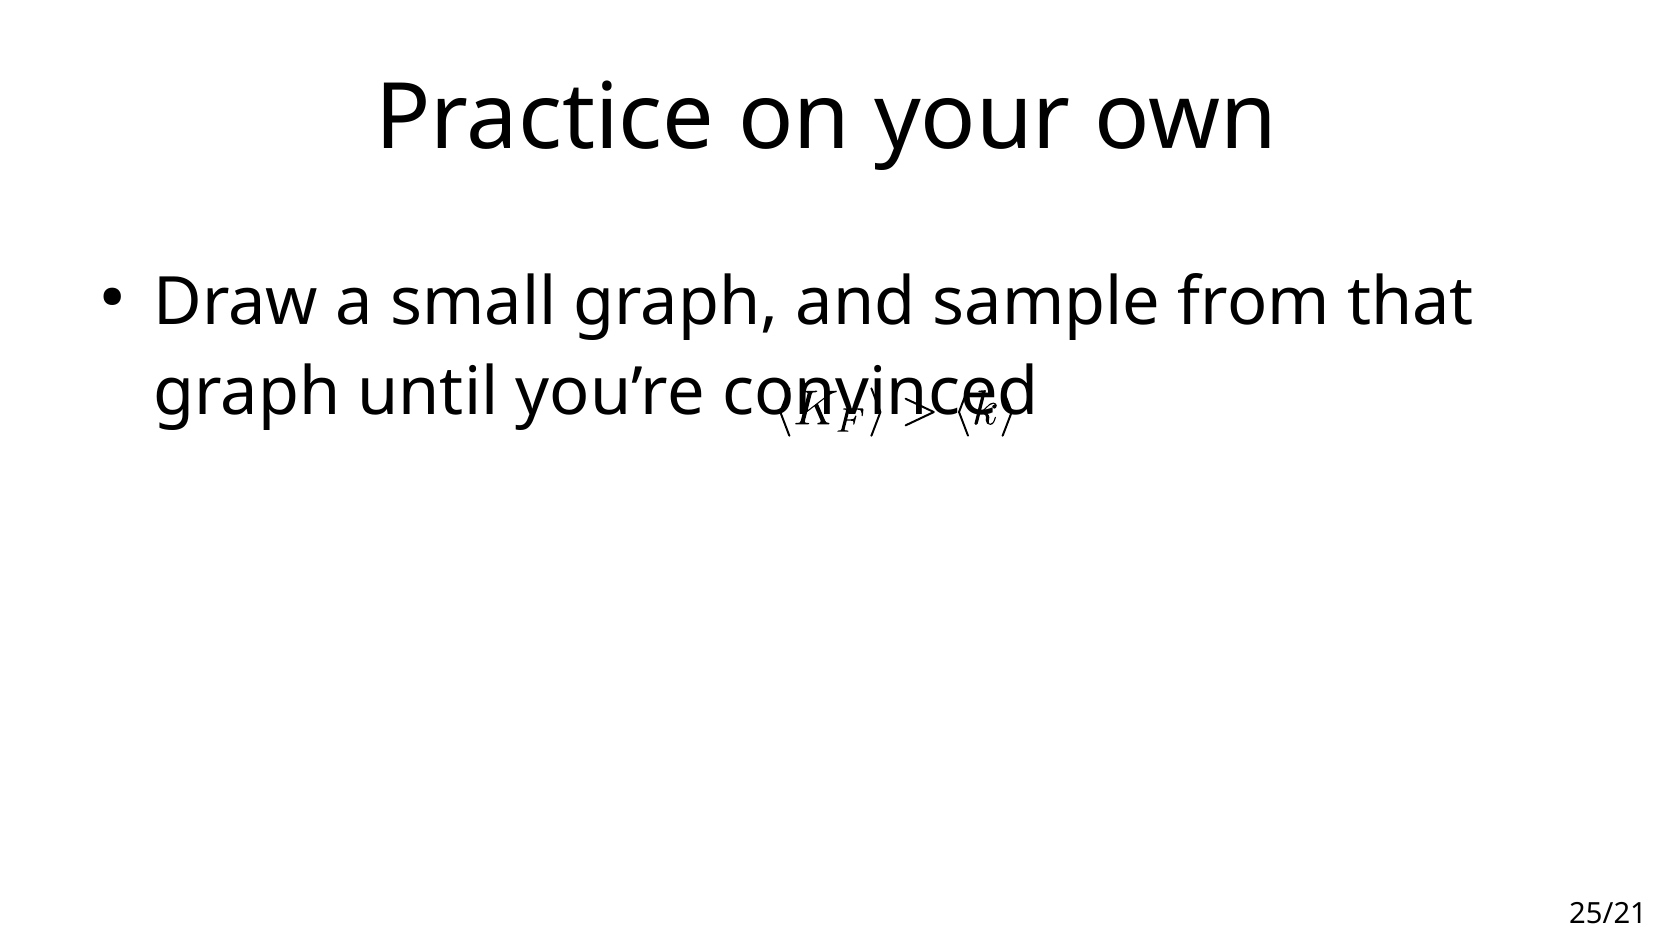

# Practice on your own
Draw a small graph, and sample from that graph until you’re convinced
25